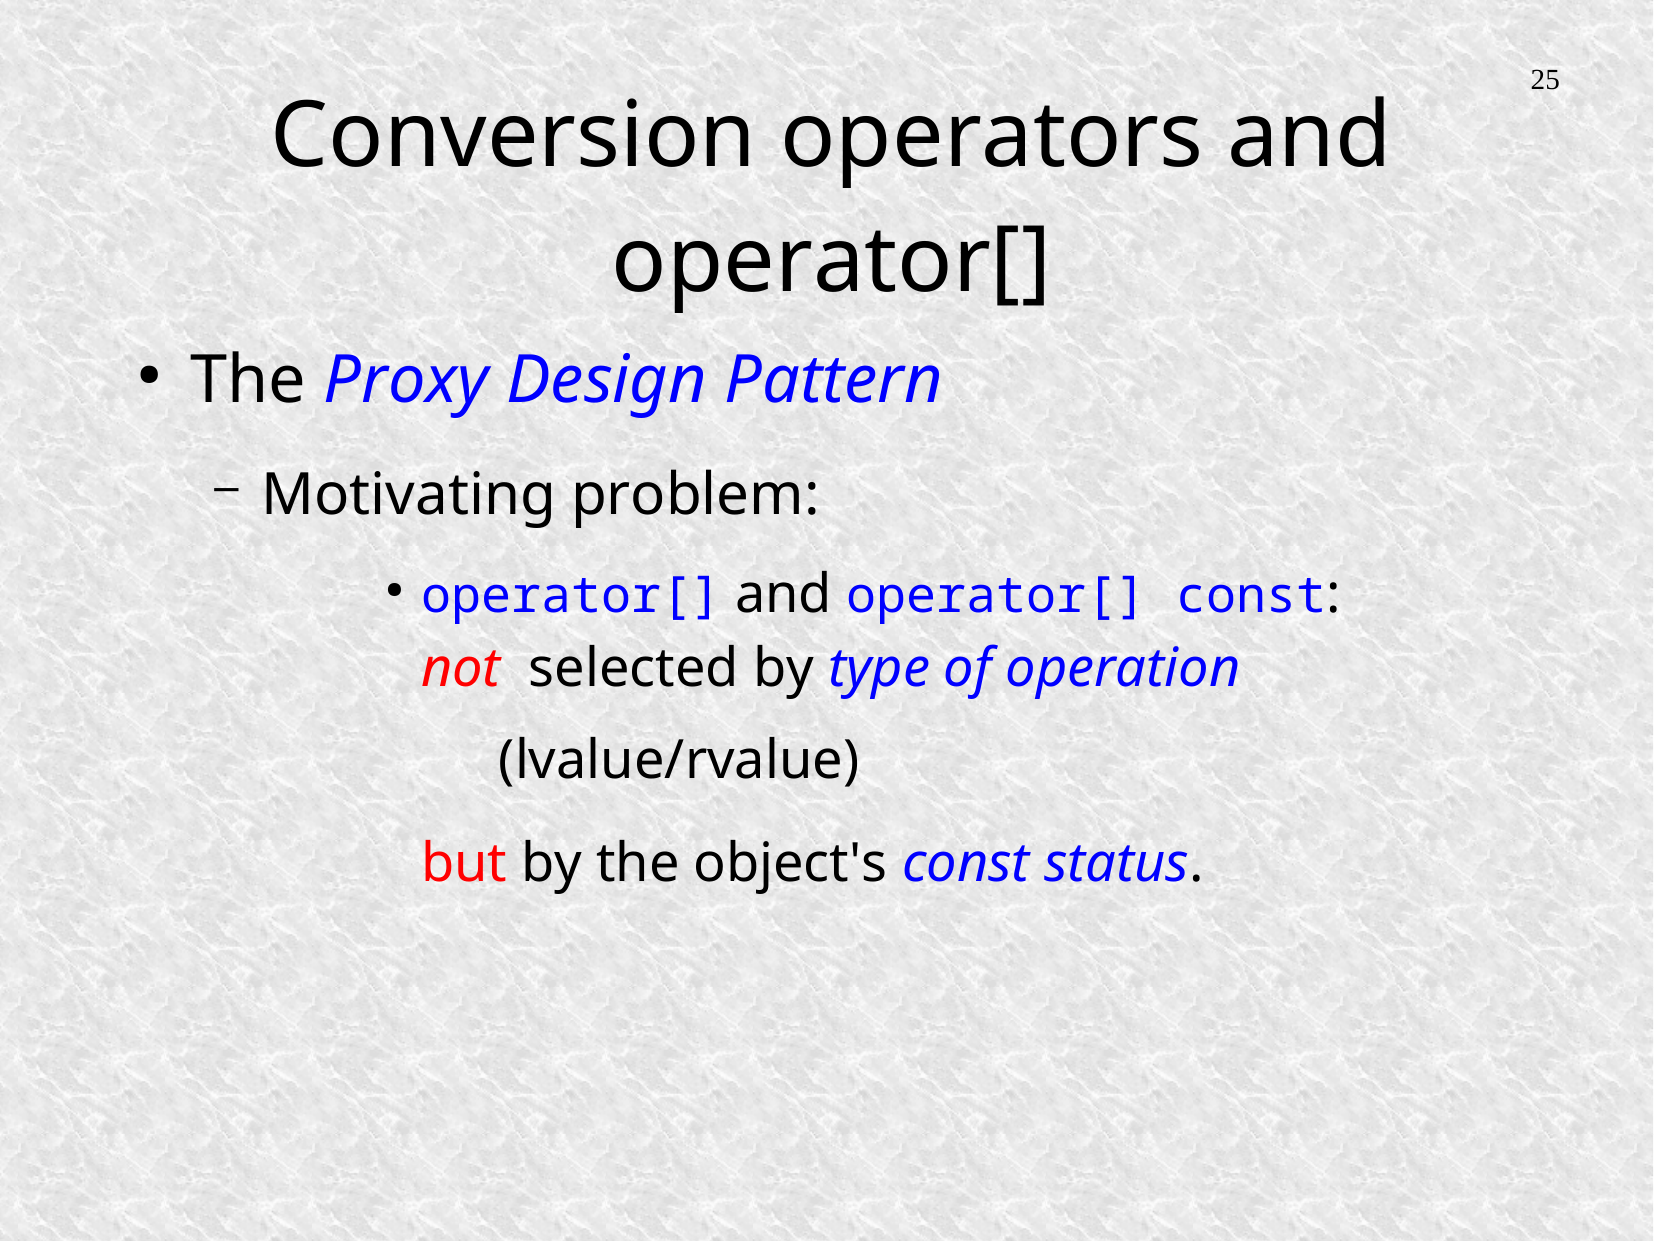

25
# Conversion operators and operator[]
The Proxy Design Pattern
Motivating problem:
operator[] and operator[] const:
not selected by type of operation
 (lvalue/rvalue)
but by the object's const status.